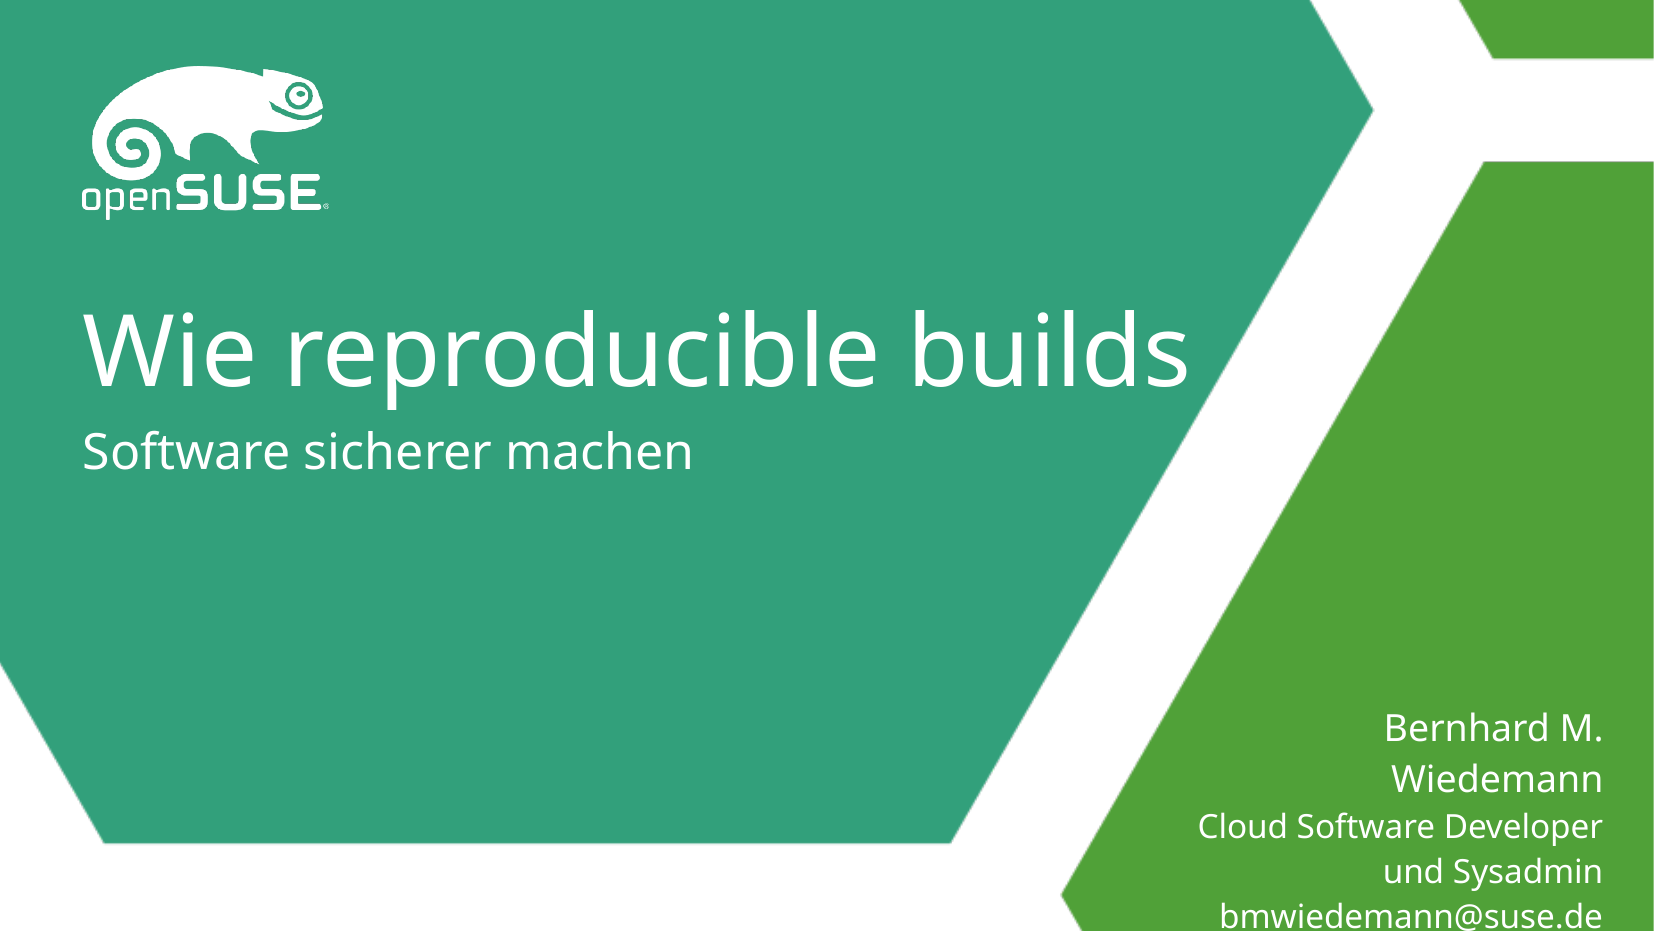

Wie reproducible builds
Software sicherer machen
# Bernhard M. Wiedemann
Cloud Software Developer und Sysadmin
bmwiedemann@suse.de